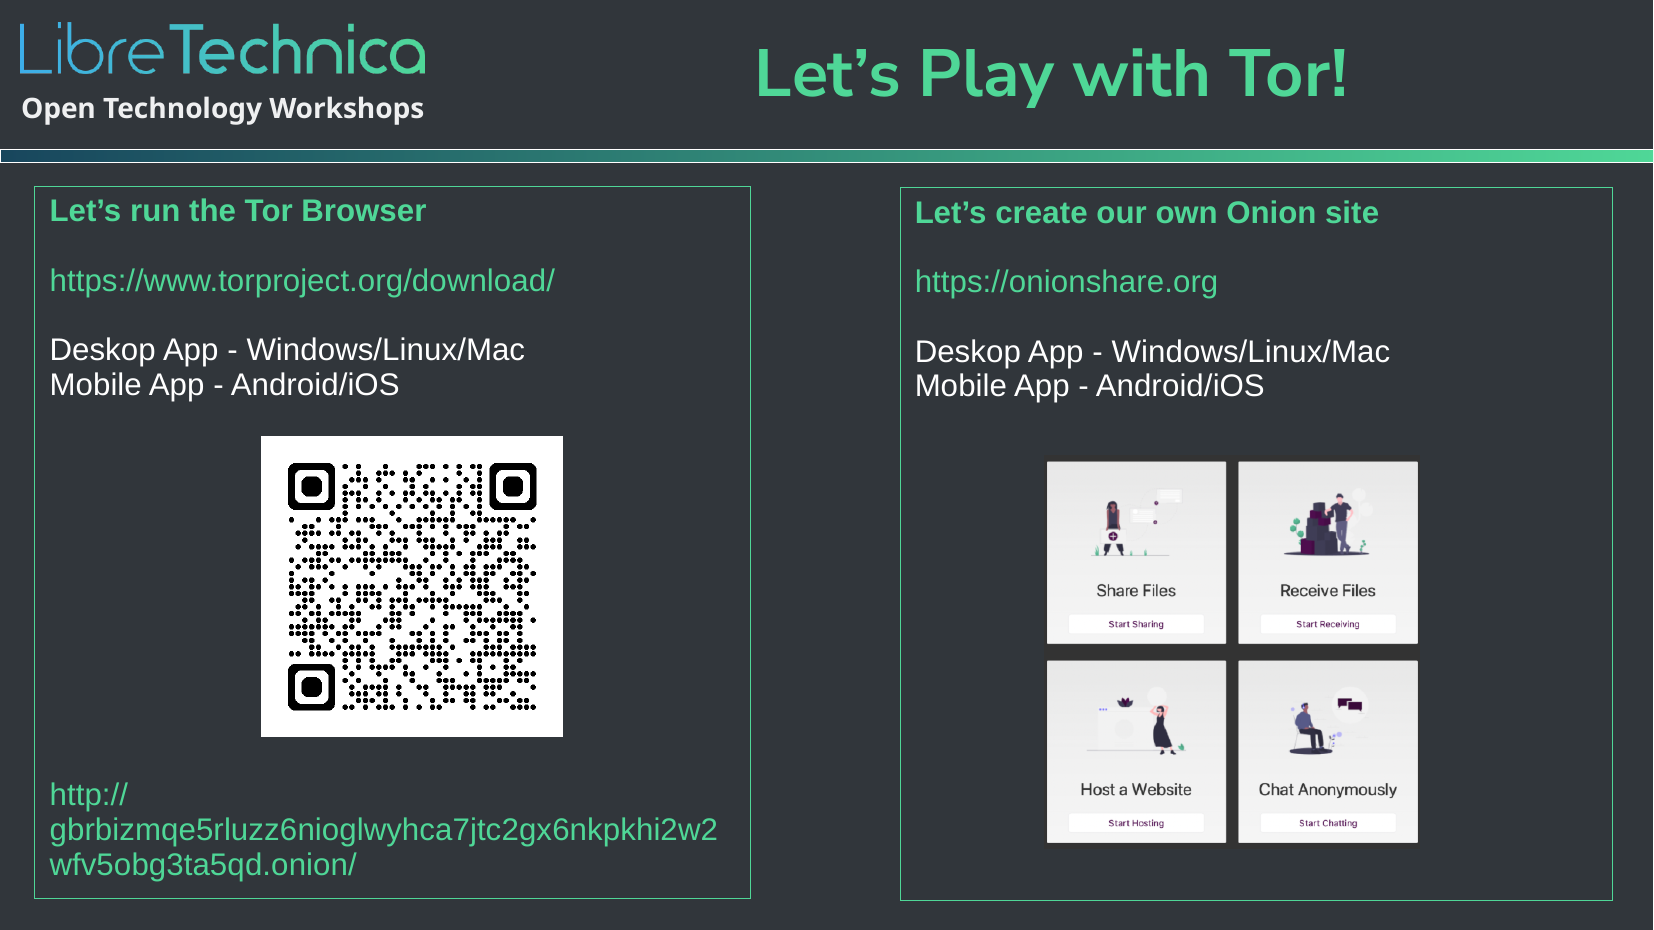

Let’s Play with Tor!
# Open Technology Workshops
Let’s run the Tor Browser
https://www.torproject.org/download/
Deskop App - Windows/Linux/Mac
Mobile App - Android/iOS
http://gbrbizmqe5rluzz6nioglwyhca7jtc2gx6nkpkhi2w2wfv5obg3ta5qd.onion/
Let’s create our own Onion site
https://onionshare.org
Deskop App - Windows/Linux/Mac
Mobile App - Android/iOS